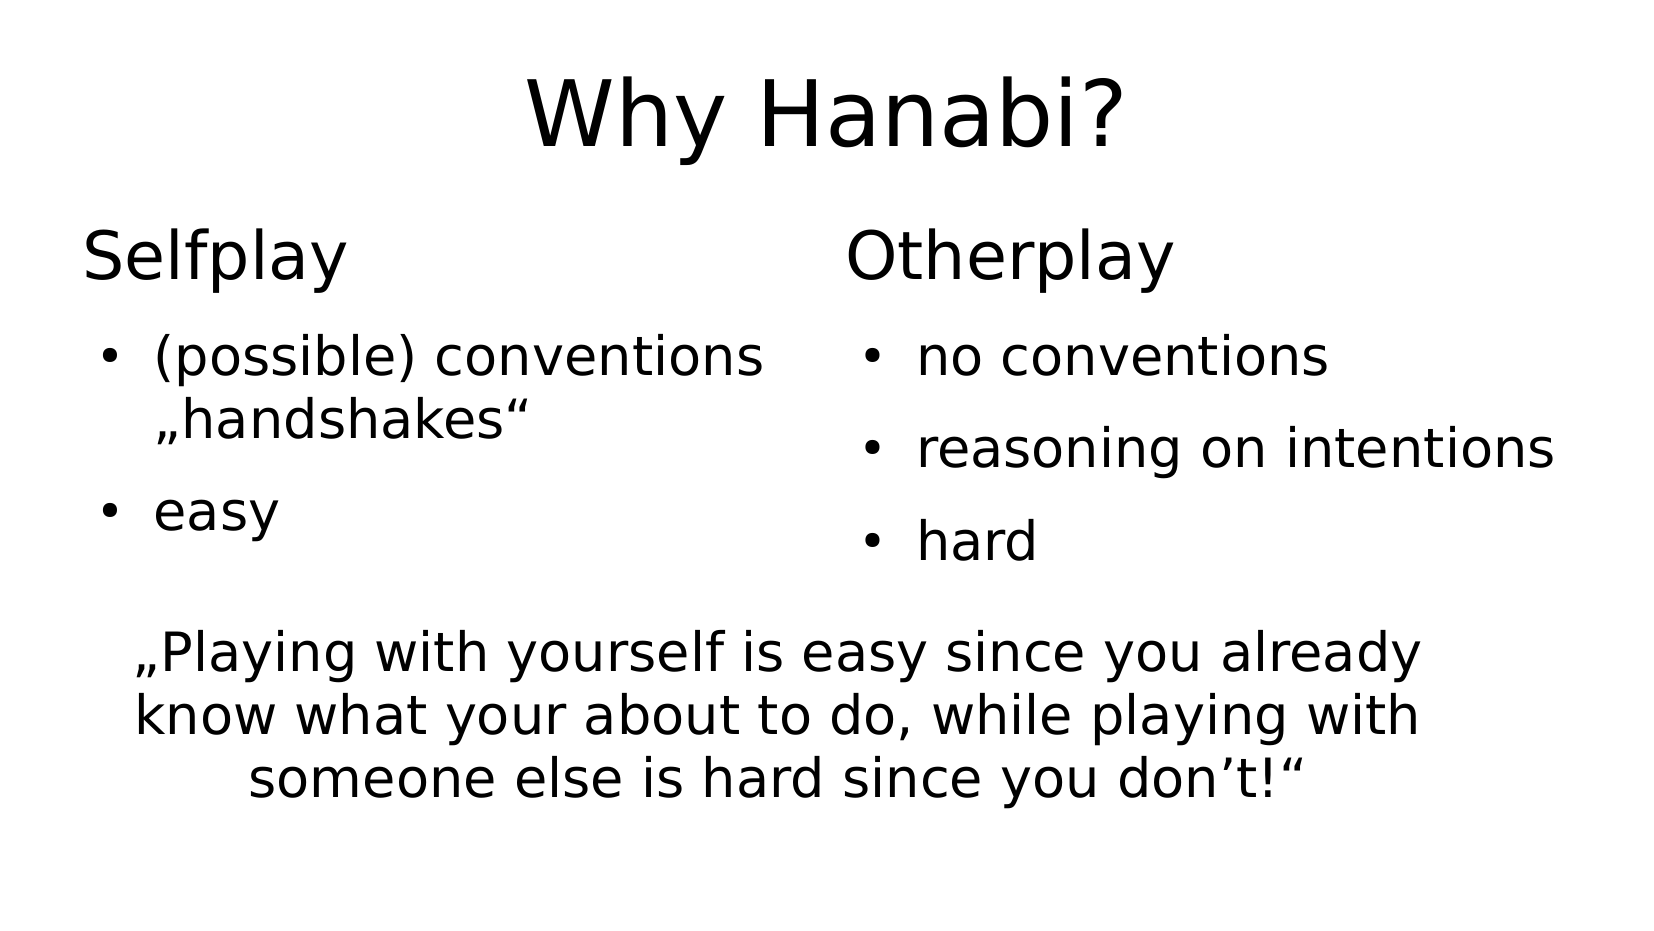

# Why Hanabi?
Selfplay
(possible) conventions „handshakes“
easy
Otherplay
no conventions
reasoning on intentions
hard
„Playing with yourself is easy since you already know what your about to do, while playing with someone else is hard since you don’t!“